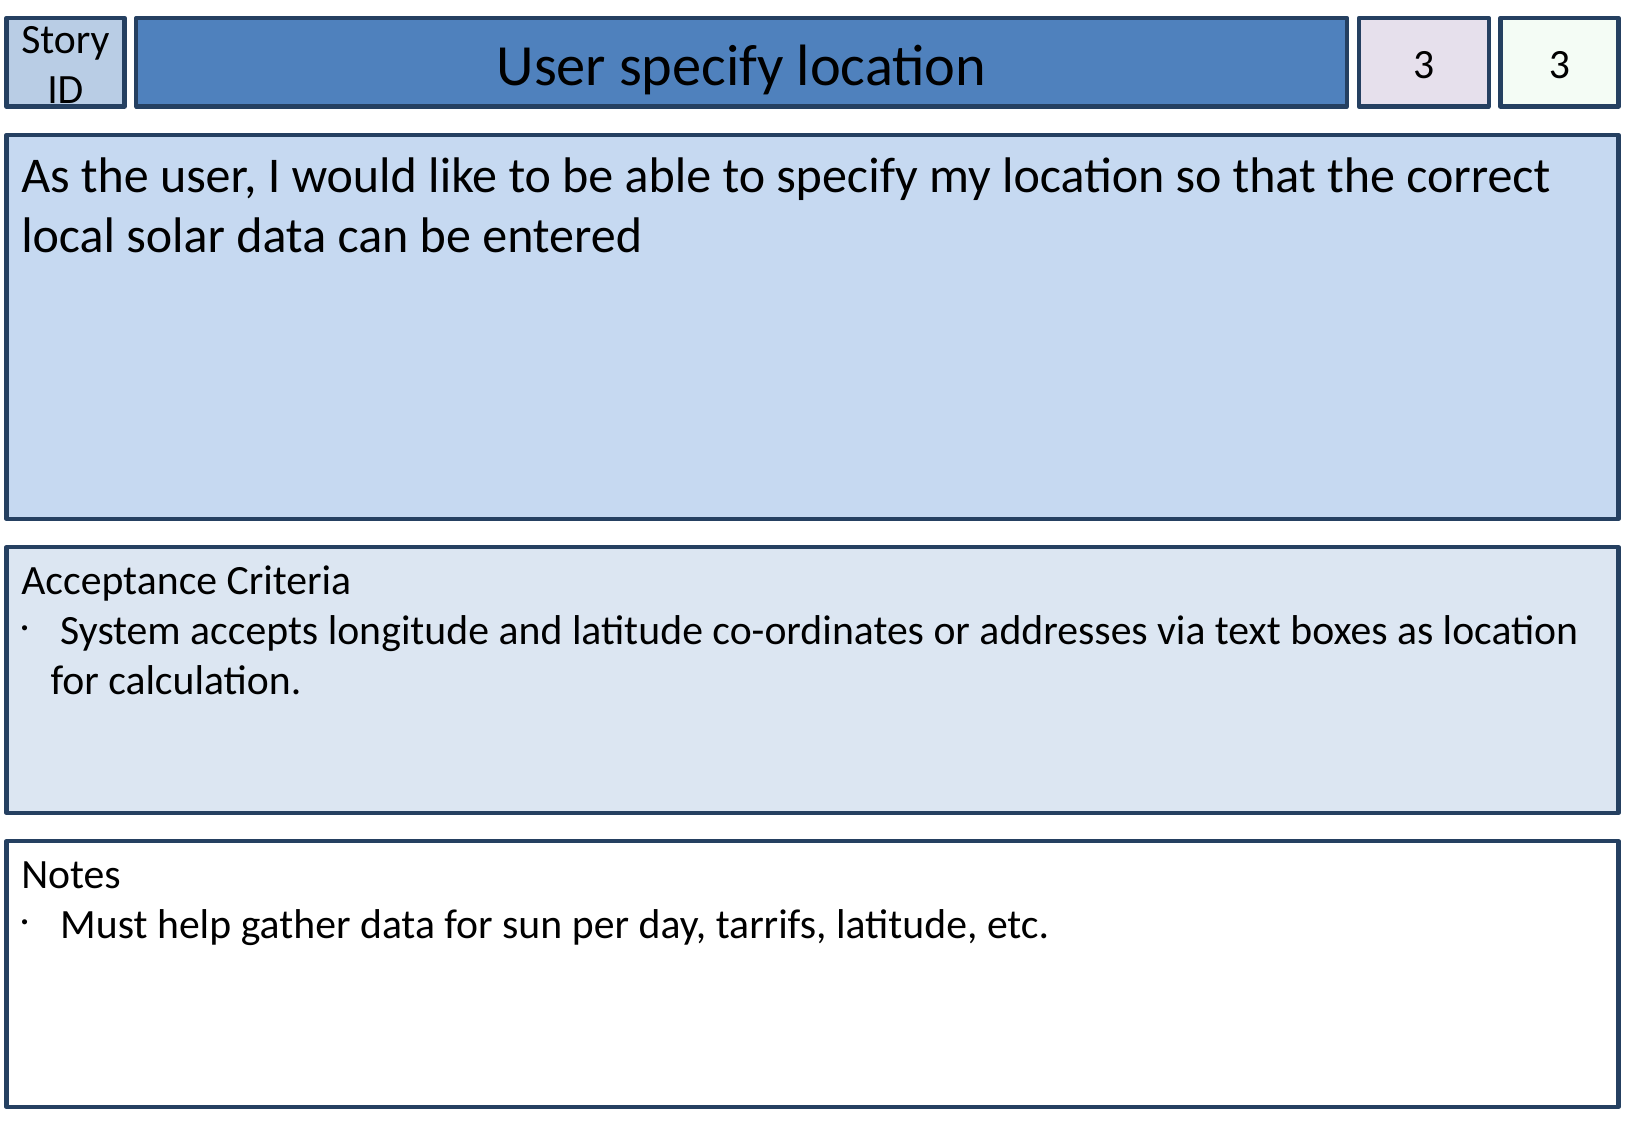

Story ID
User specify location
3
3
As the user, I would like to be able to specify my location so that the correct local solar data can be entered
#
Acceptance Criteria
 System accepts longitude and latitude co-ordinates or addresses via text boxes as location for calculation.
Notes
 Must help gather data for sun per day, tarrifs, latitude, etc.